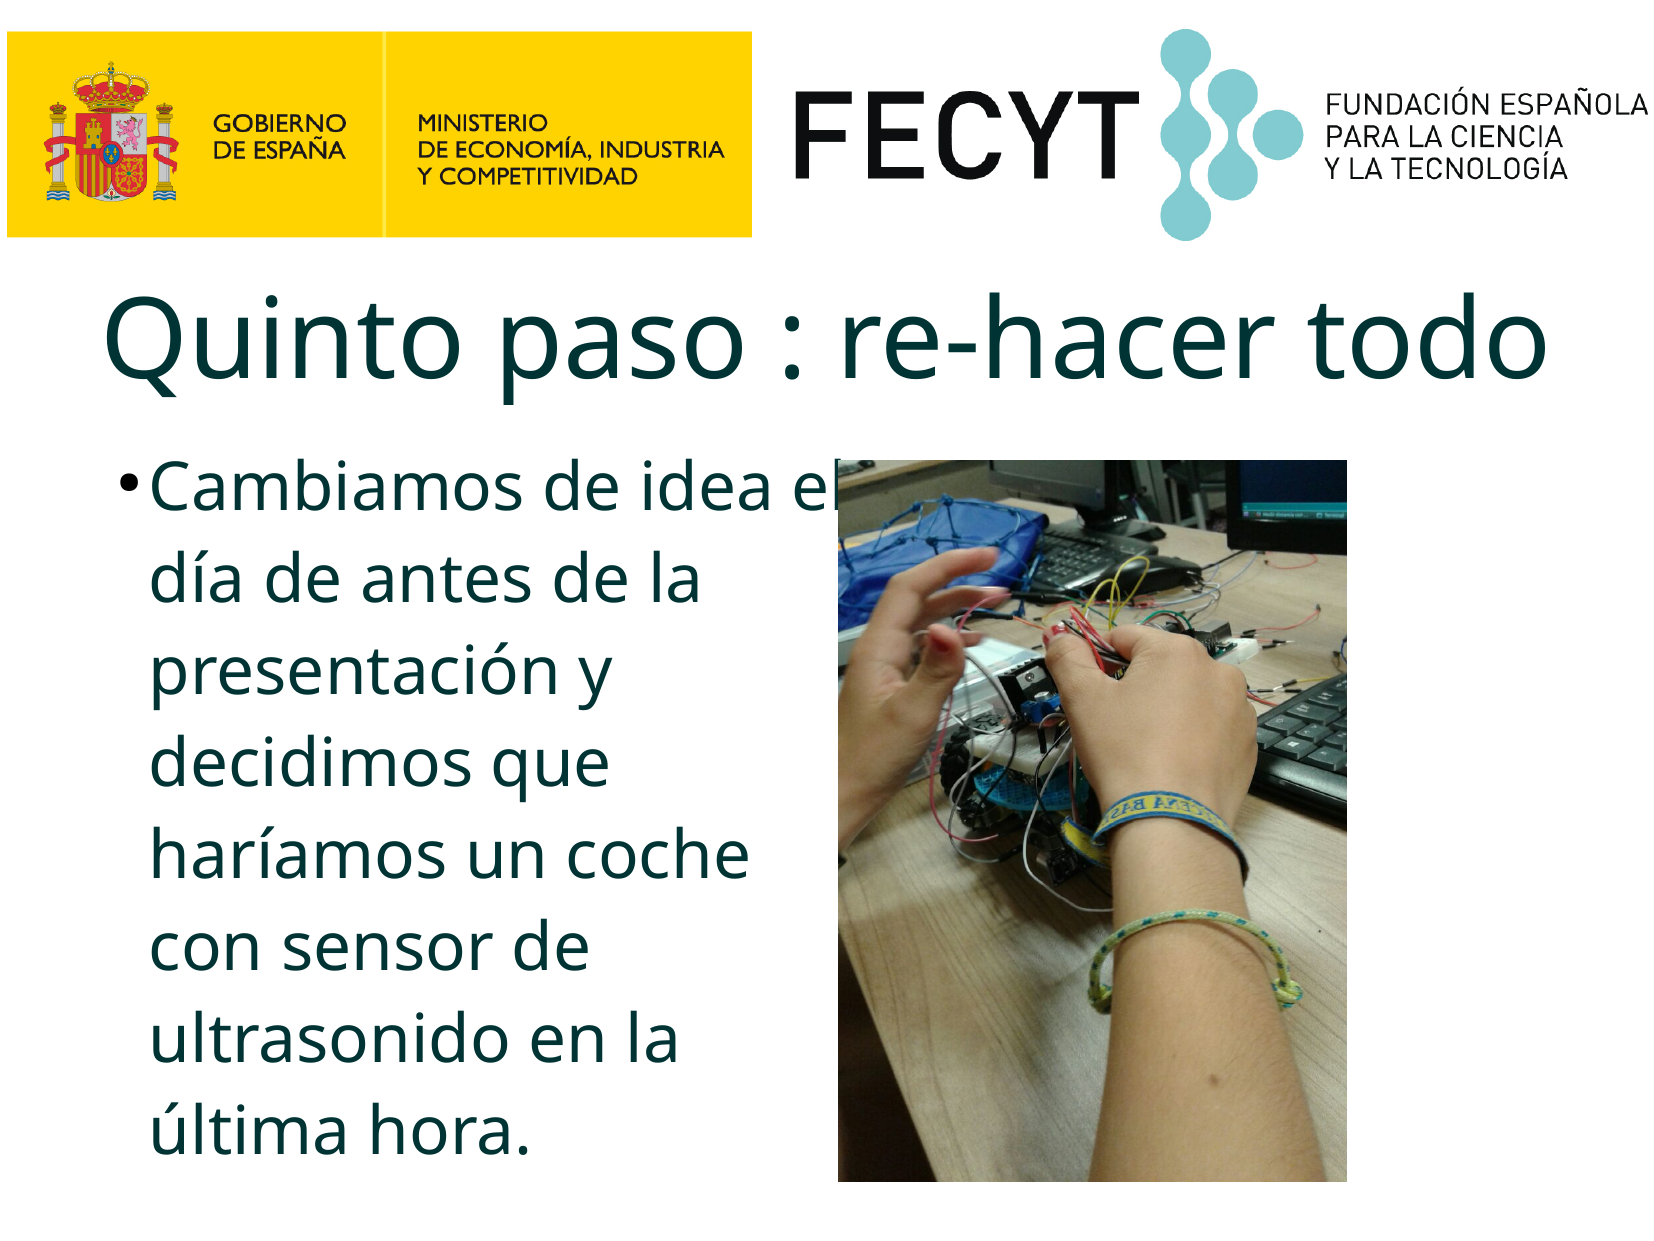

# Quinto paso : re-hacer todo
Cambiamos de idea el día de antes de la presentación y decidimos que haríamos un coche con sensor de ultrasonido en la última hora.